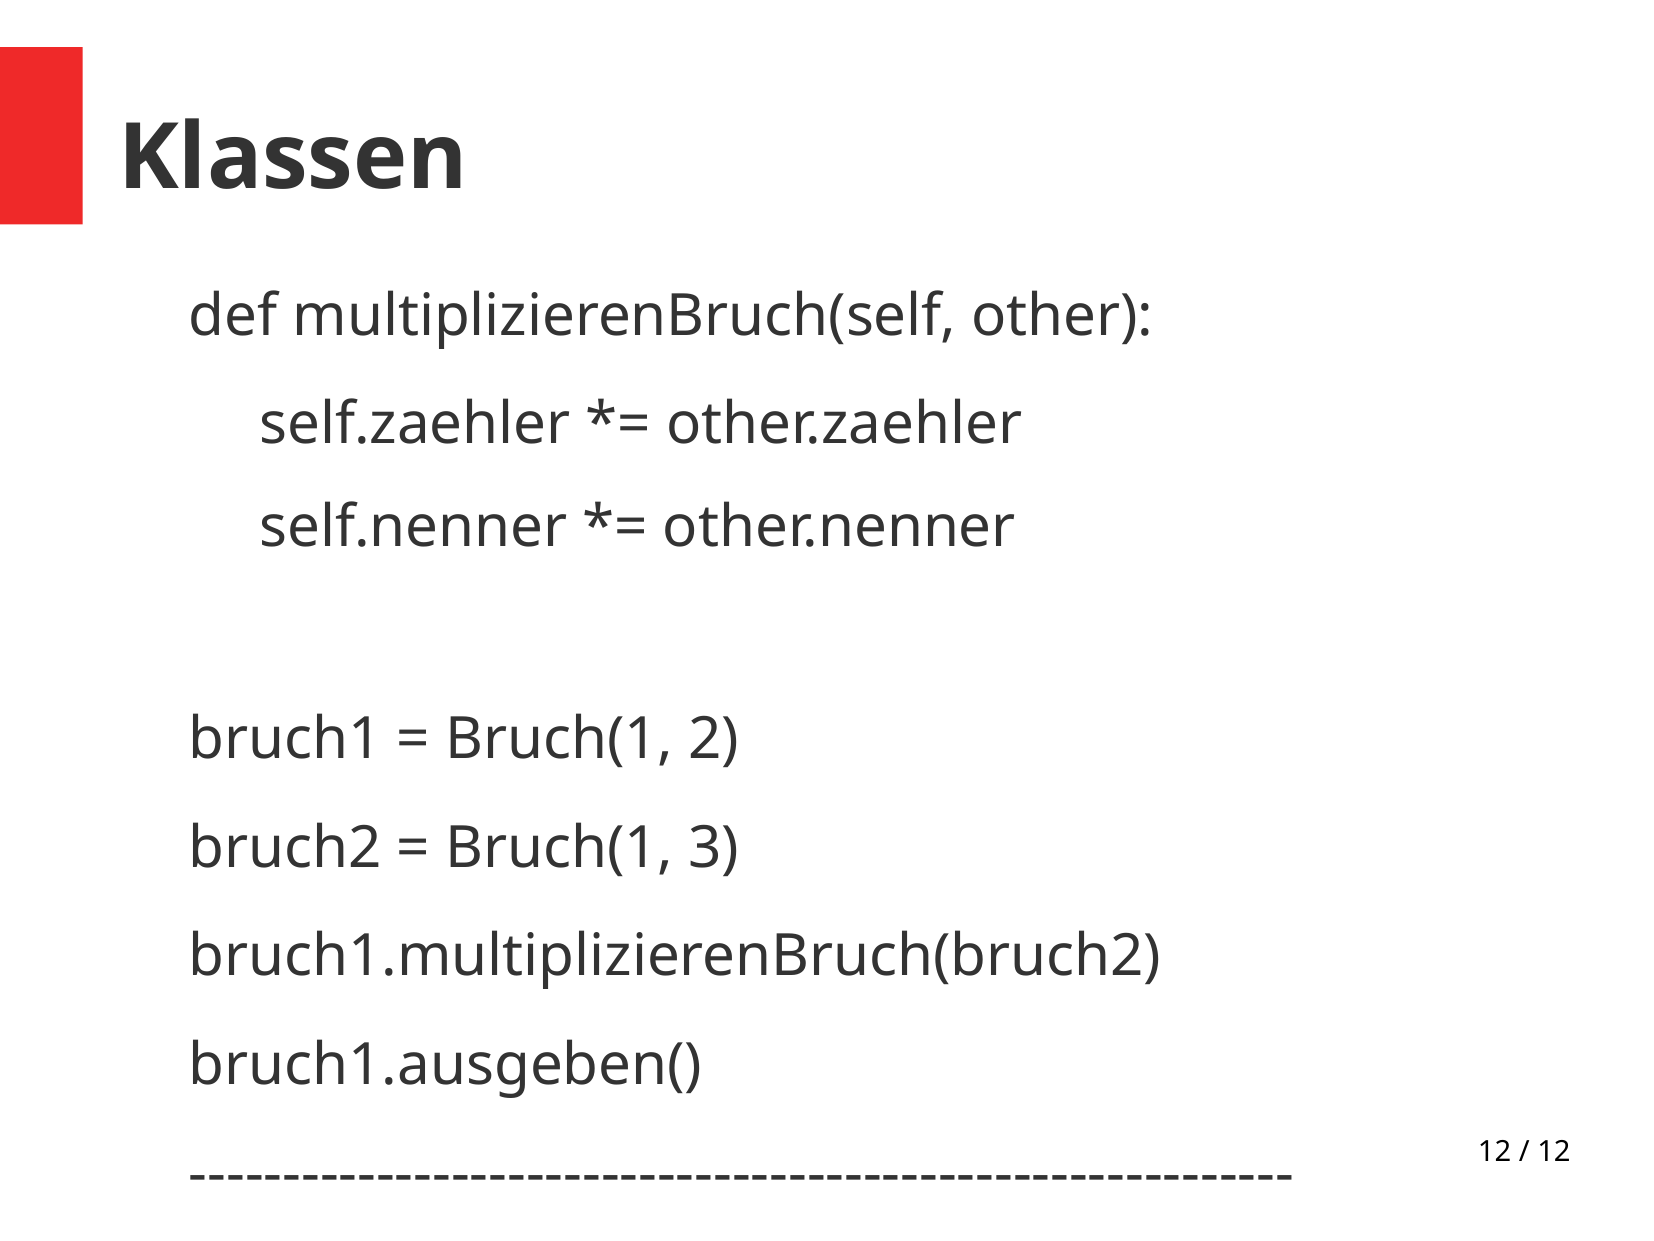

# Klassen
def multiplizierenBruch(self, other):
self.zaehler *= other.zaehler
self.nenner *= other.nenner
bruch1 = Bruch(1, 2)
bruch2 = Bruch(1, 3)
bruch1.multiplizierenBruch(bruch2)
bruch1.ausgeben()
-----------------------------------------------------------
1 / 6
12